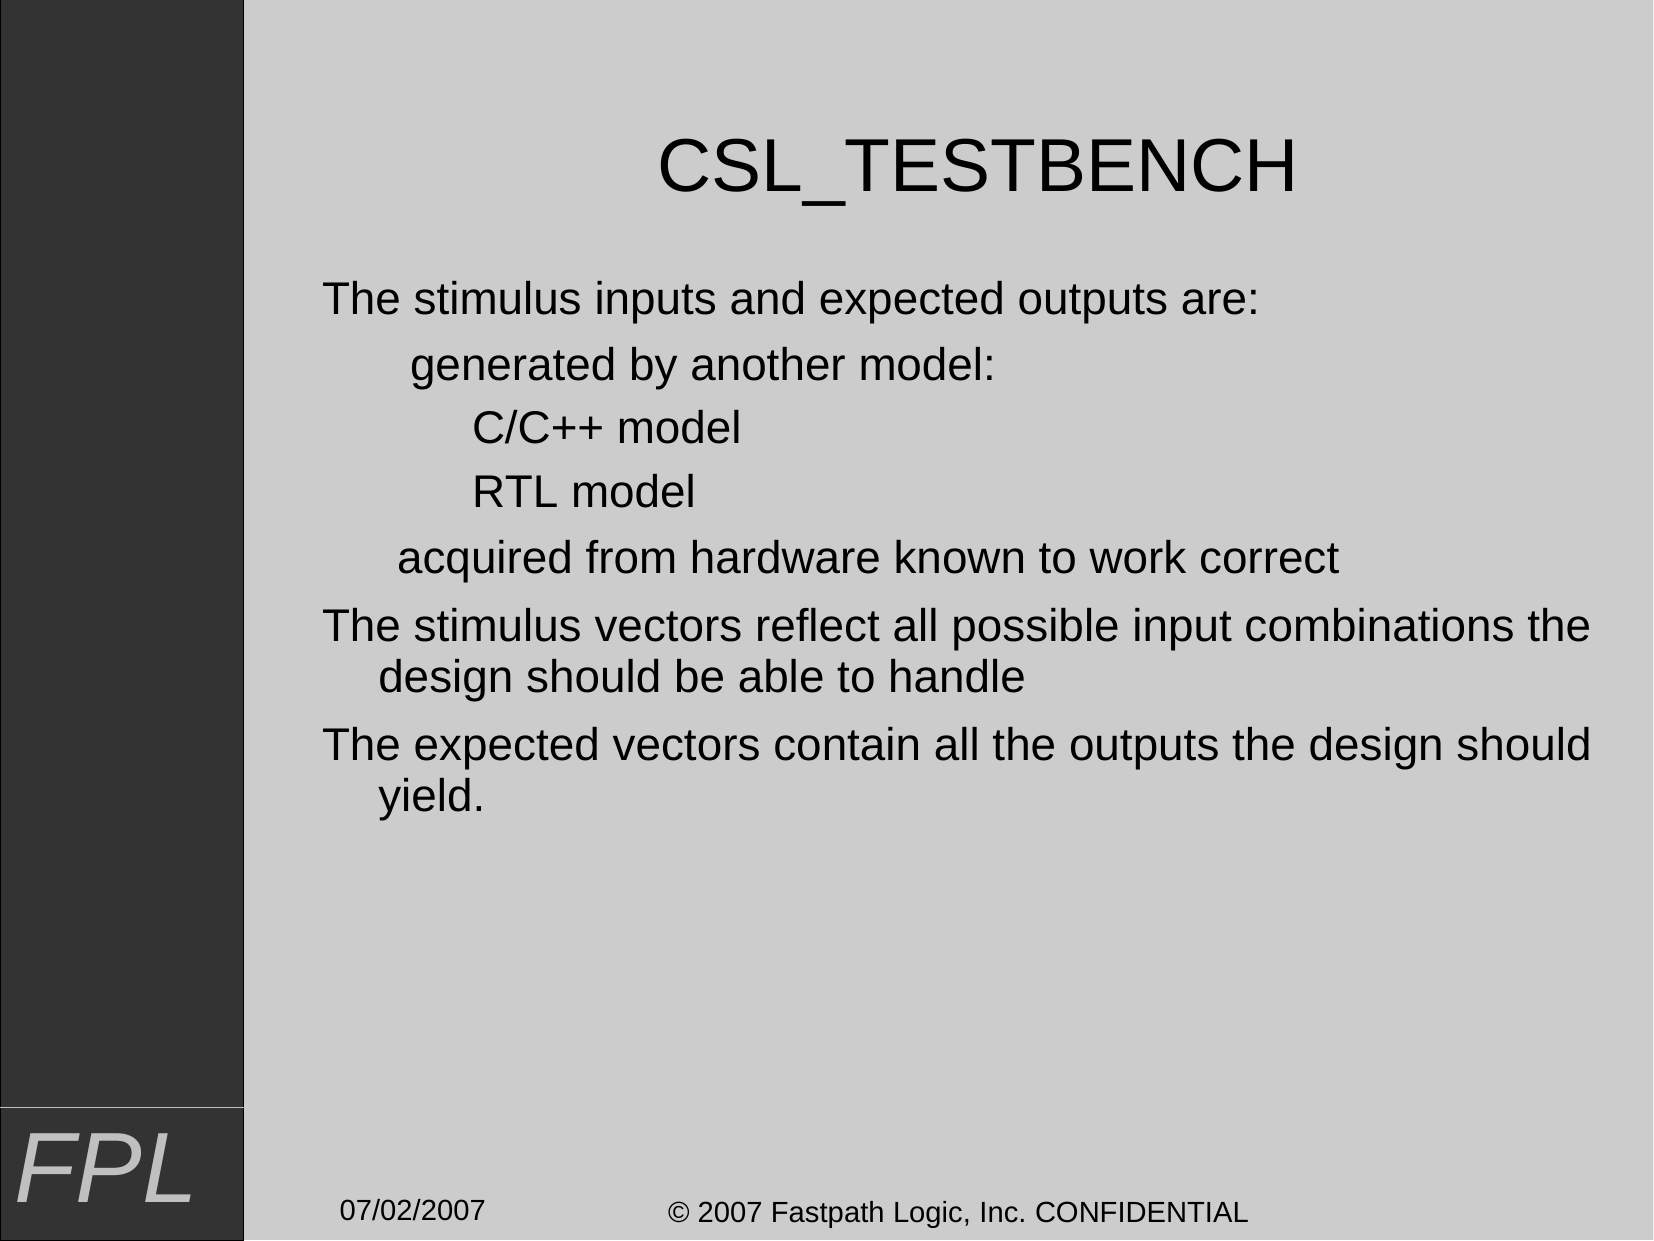

# CSL_TESTBENCH
The stimulus inputs and expected outputs are:
 generated by another model:
C/C++ model
RTL model
acquired from hardware known to work correct
The stimulus vectors reflect all possible input combinations the design should be able to handle
The expected vectors contain all the outputs the design should yield.
07/02/2007
© 2007 FASTPATH LOGIC INC.